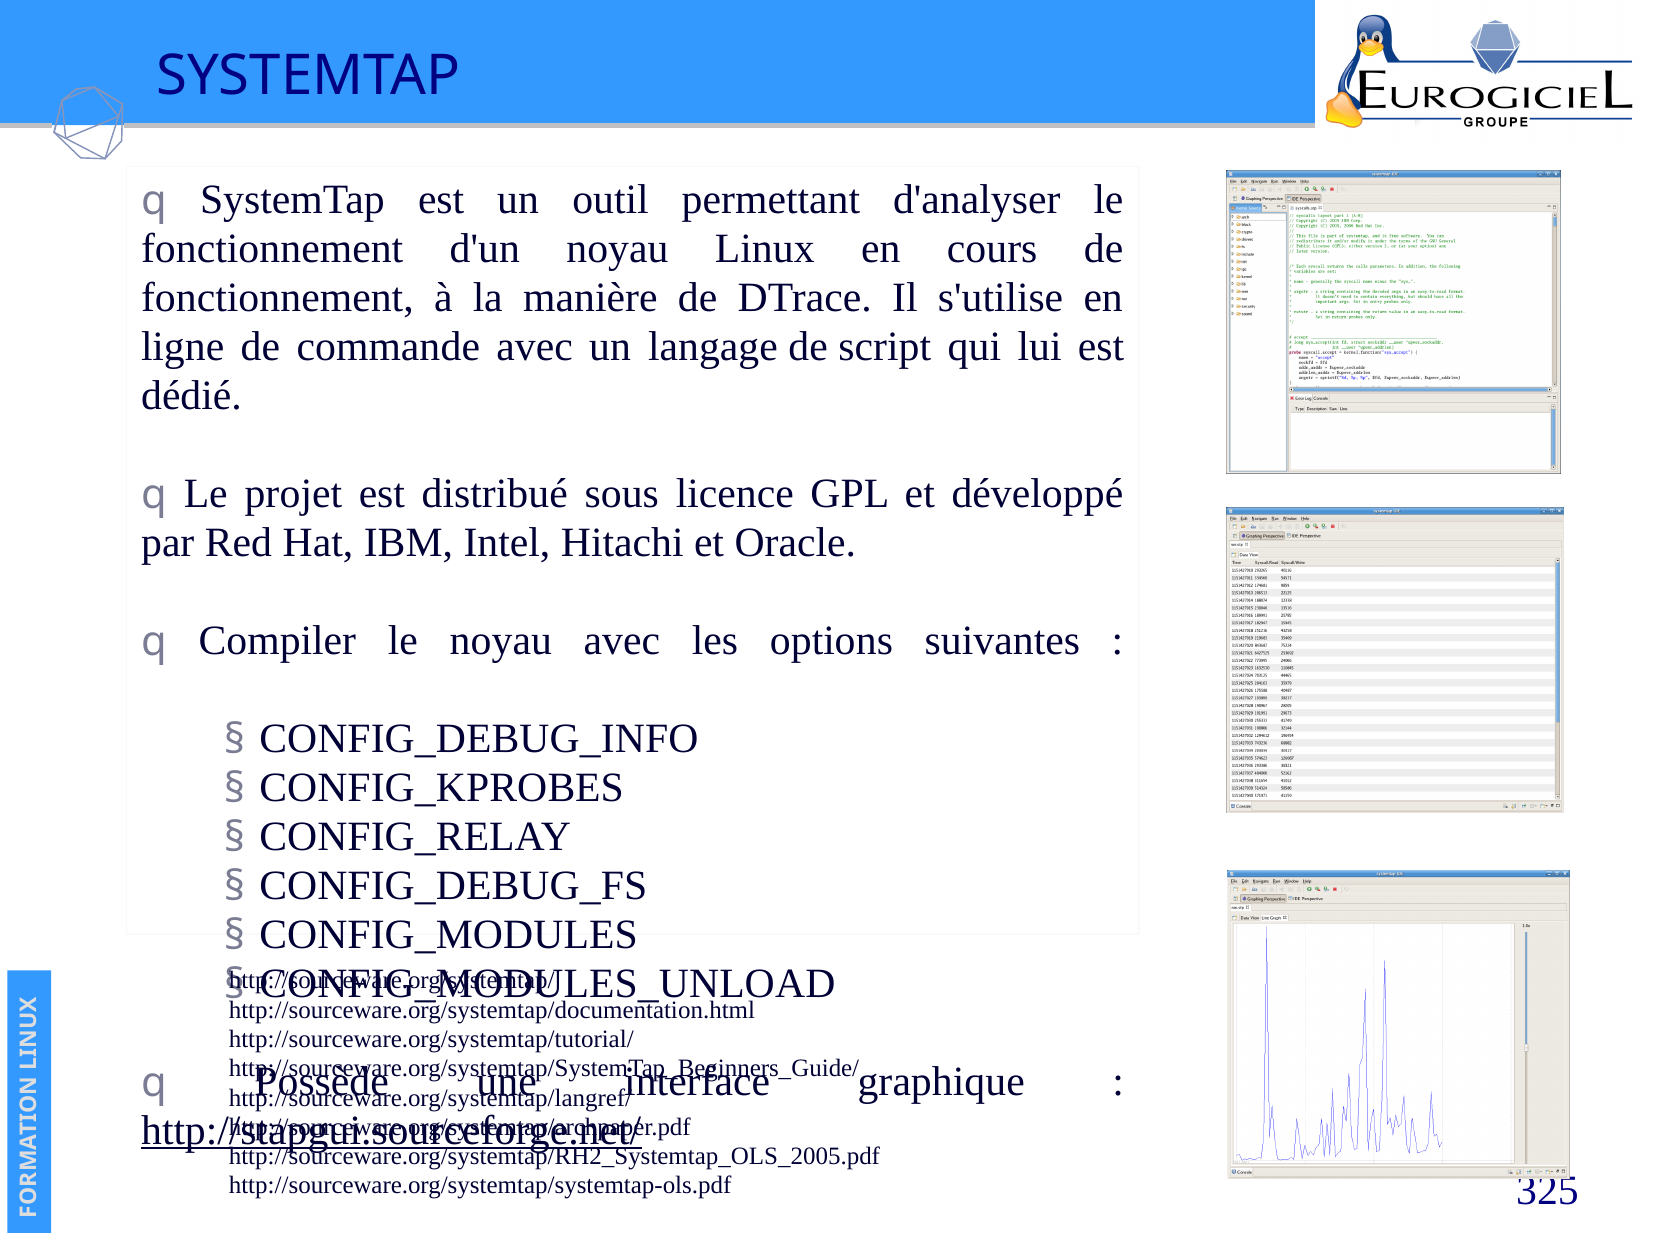

# SYSTEMTAP
 SystemTap est un outil permettant d'analyser le fonctionnement d'un noyau Linux en cours de fonctionnement, à la manière de DTrace. Il s'utilise en ligne de commande avec un langage de script qui lui est dédié.
 Le projet est distribué sous licence GPL et développé par Red Hat, IBM, Intel, Hitachi et Oracle.
 Compiler le noyau avec les options suivantes :
CONFIG_DEBUG_INFO
CONFIG_KPROBES
CONFIG_RELAY
CONFIG_DEBUG_FS
CONFIG_MODULES
CONFIG_MODULES_UNLOAD
 Possède une interface graphique : http://stapgui.sourceforge.net/
http://sourceware.org/systemtap/
http://sourceware.org/systemtap/documentation.html
http://sourceware.org/systemtap/tutorial/
http://sourceware.org/systemtap/SystemTap_Beginners_Guide/
http://sourceware.org/systemtap/langref/
http://sourceware.org/systemtap/archpaper.pdf
http://sourceware.org/systemtap/RH2_Systemtap_OLS_2005.pdf
http://sourceware.org/systemtap/systemtap-ols.pdf